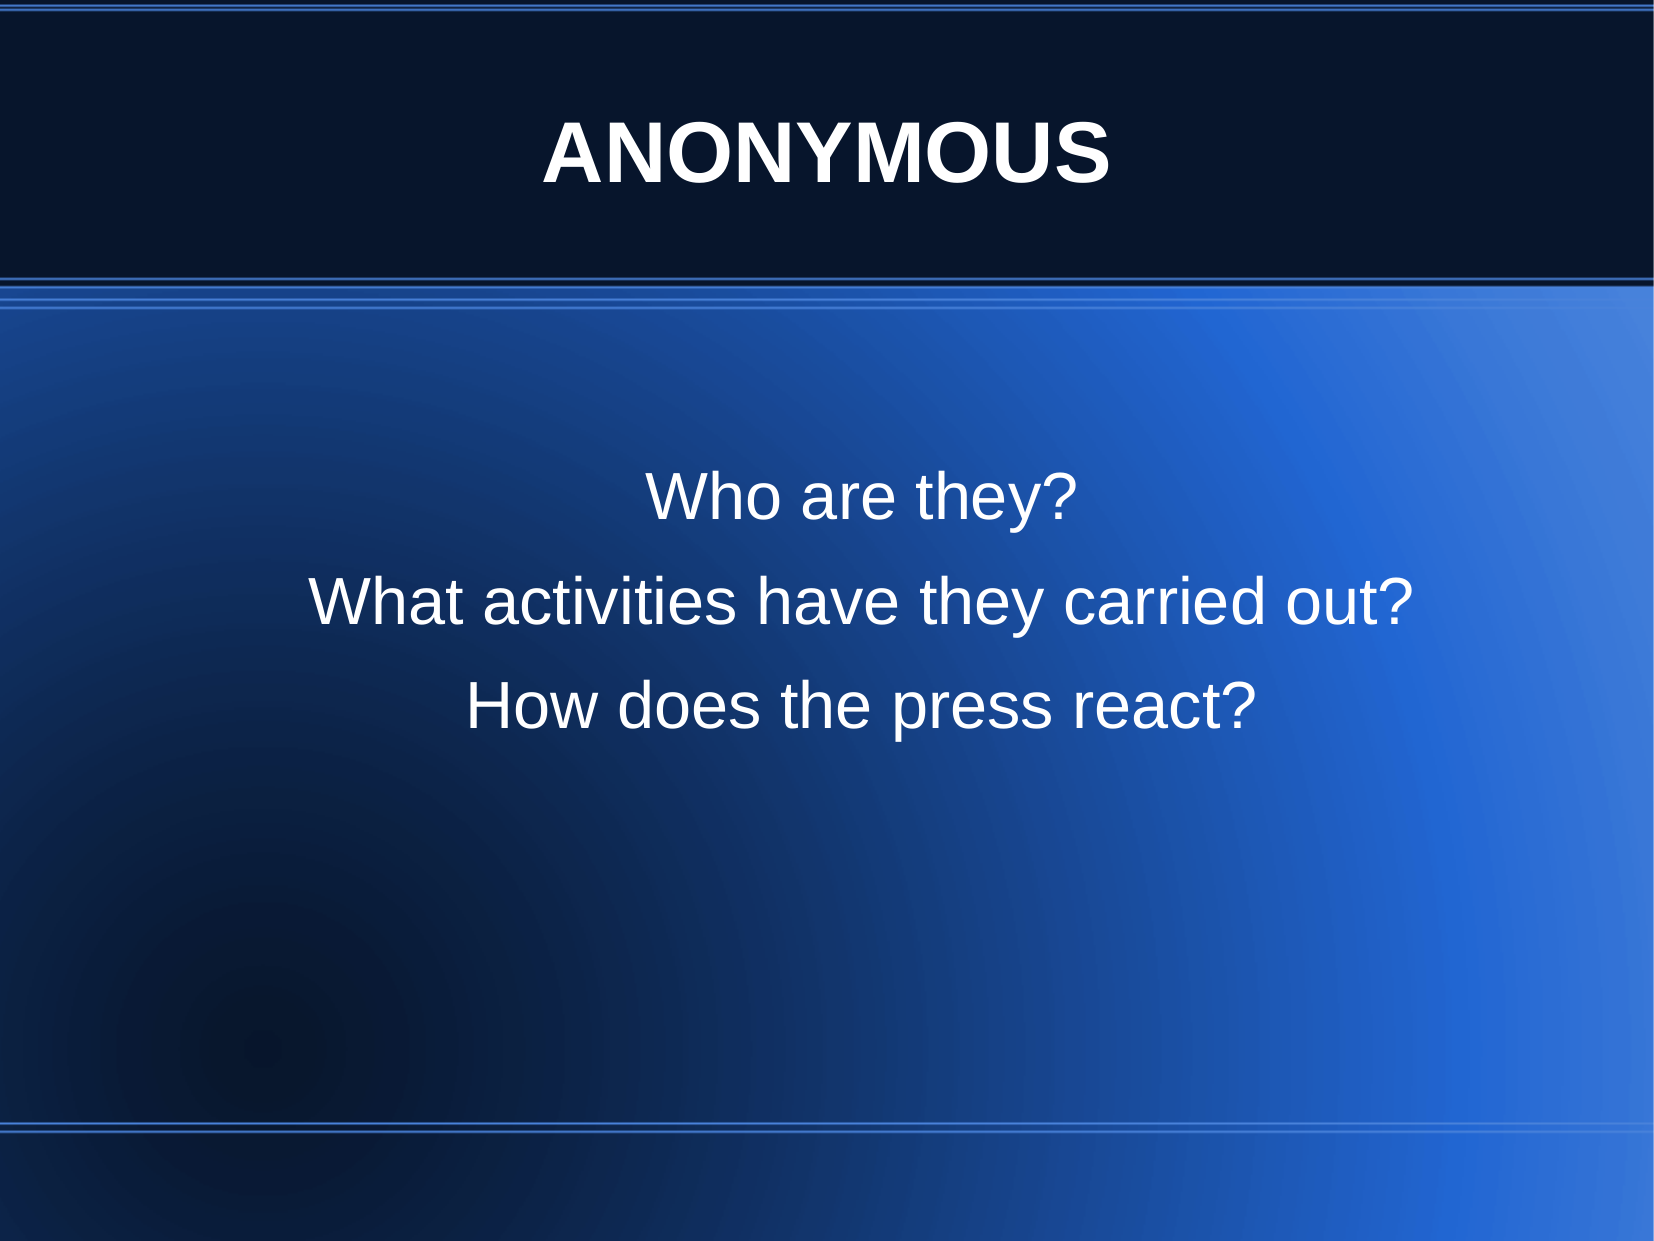

# ANONYMOUS
Who are they?
What activities have they carried out?
How does the press react?